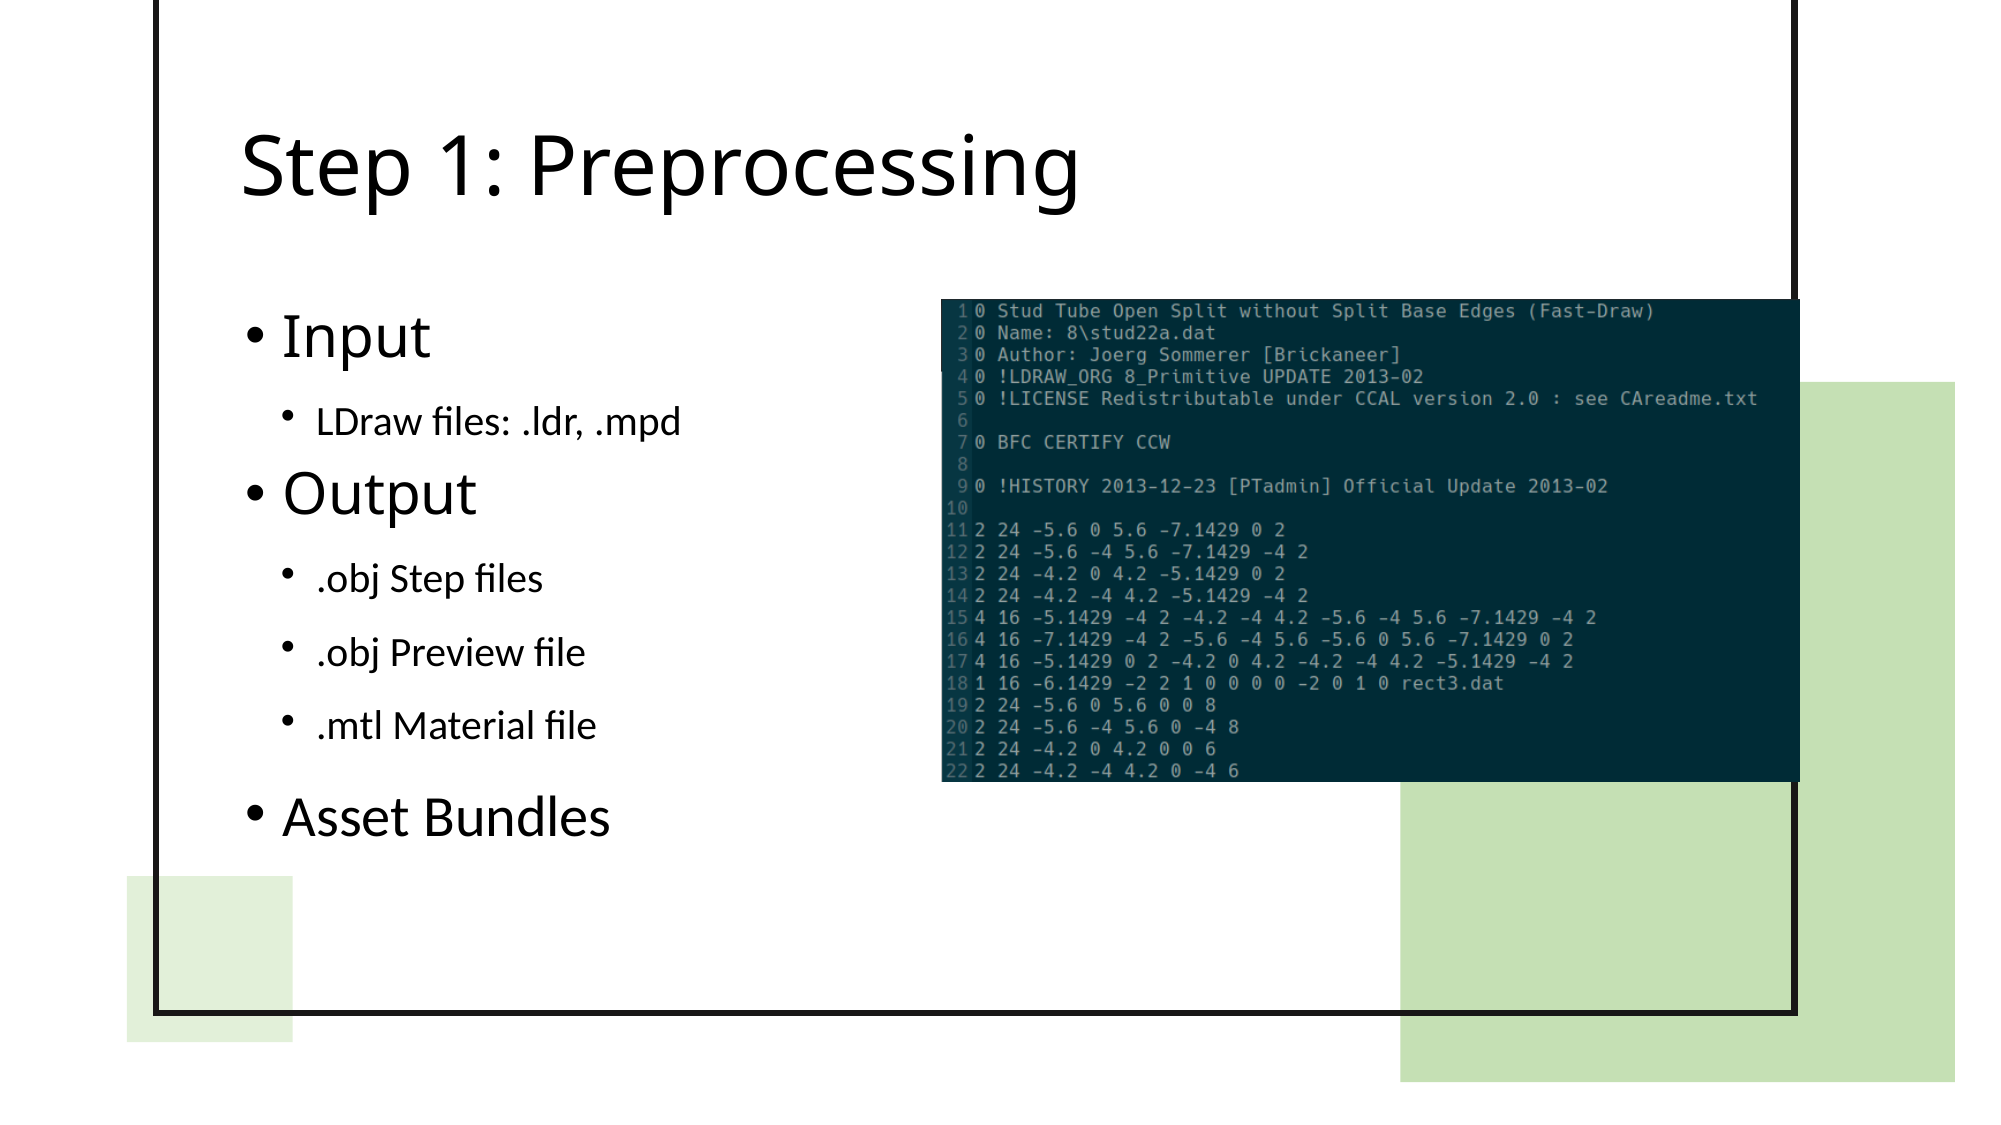

Step 1: Preprocessing
Input
LDraw files: .ldr, .mpd
Output
.obj Step files
.obj Preview file
.mtl Material file
Asset Bundles